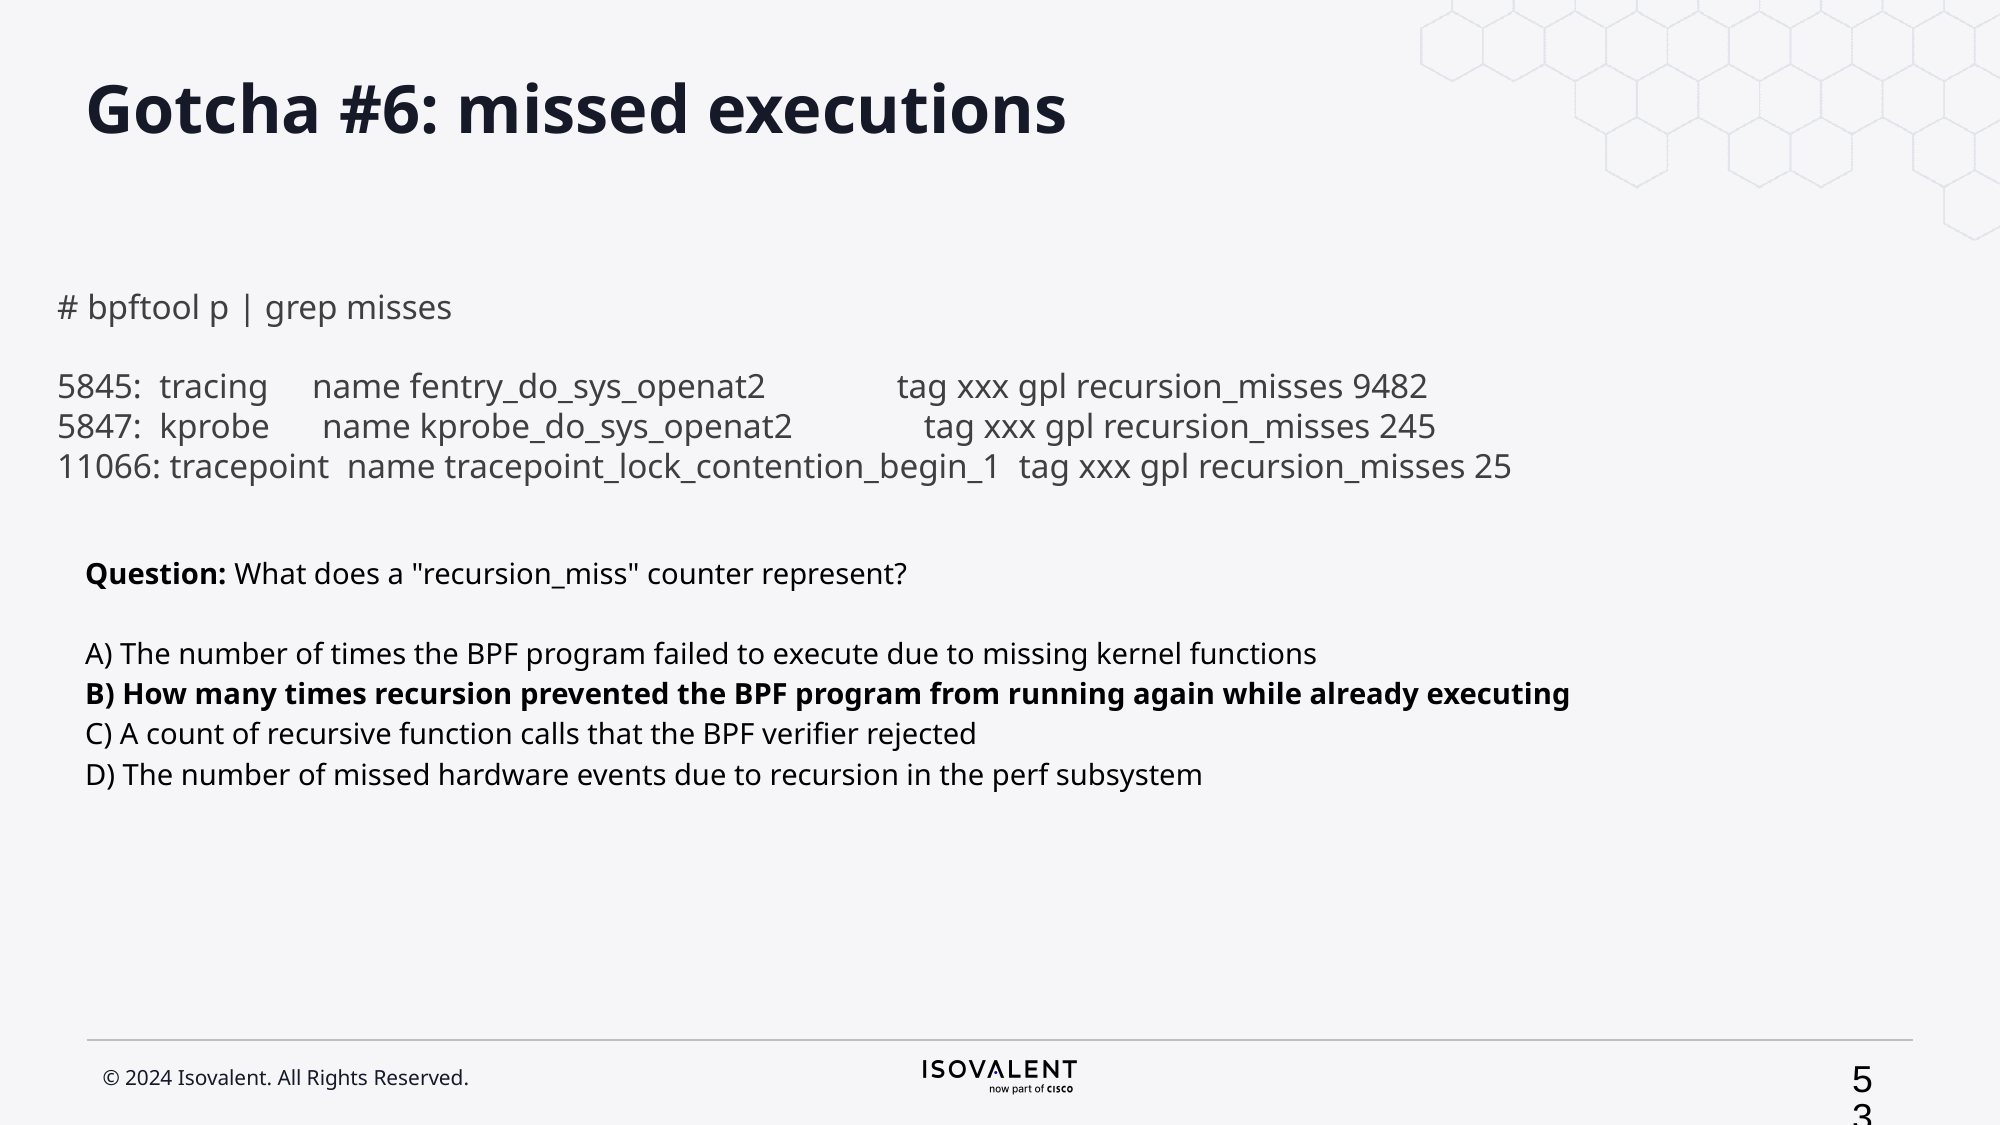

#
Gotcha #6: missed executions
# bpftool p | grep misses
5845: tracing name fentry_do_sys_openat2 tag xxx gpl recursion_misses 9482
5847: kprobe name kprobe_do_sys_openat2 tag xxx gpl recursion_misses 245
11066: tracepoint name tracepoint_lock_contention_begin_1 tag xxx gpl recursion_misses 25
Question: What does a "recursion_miss" counter represent?
A) The number of times the BPF program failed to execute due to missing kernel functions
B) How many times recursion prevented the BPF program from running again while already executing
C) A count of recursive function calls that the BPF verifier rejected
D) The number of missed hardware events due to recursion in the perf subsystem